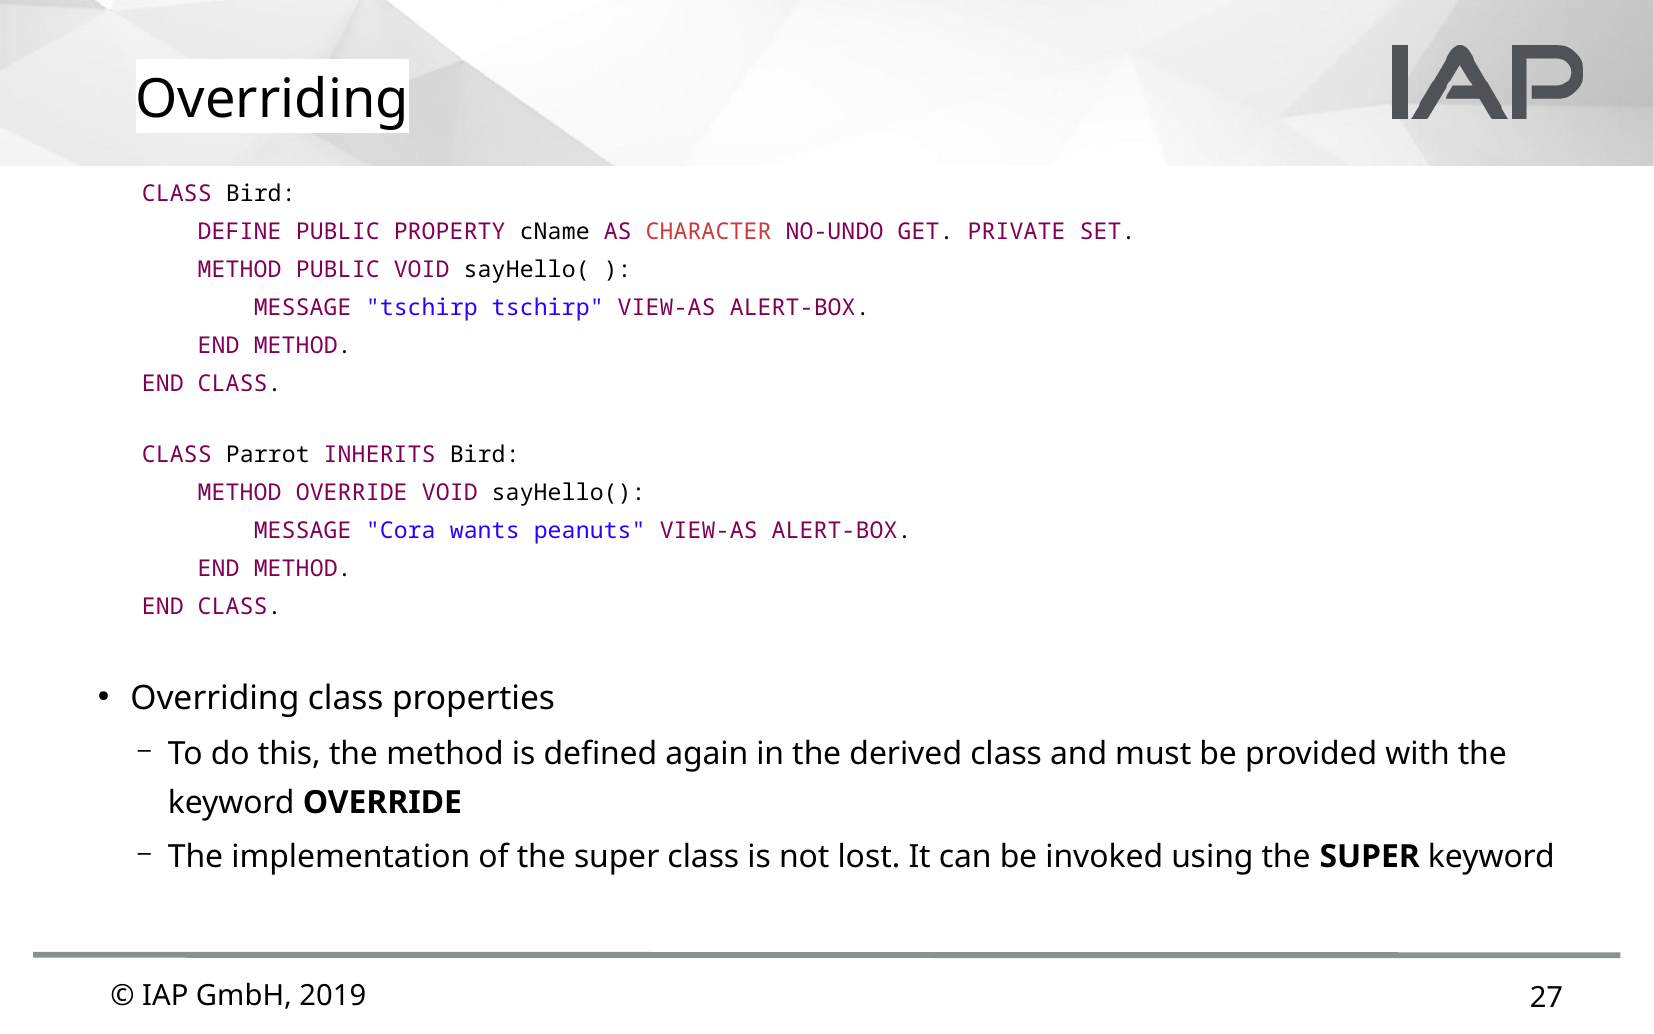

# Overriding
CLASS Bird:
 DEFINE PUBLIC PROPERTY cName AS CHARACTER NO-UNDO GET. PRIVATE SET.
 METHOD PUBLIC VOID sayHello( ):
 MESSAGE "tschirp tschirp" VIEW-AS ALERT-BOX.
 END METHOD.
END CLASS.
CLASS Parrot INHERITS Bird:
 METHOD OVERRIDE VOID sayHello():
 MESSAGE "Cora wants peanuts" VIEW-AS ALERT-BOX.
 END METHOD.
END CLASS.
Overriding class properties
To do this, the method is defined again in the derived class and must be provided with the keyword OVERRIDE
The implementation of the super class is not lost. It can be invoked using the SUPER keyword
© IAP GmbH, 2019
27